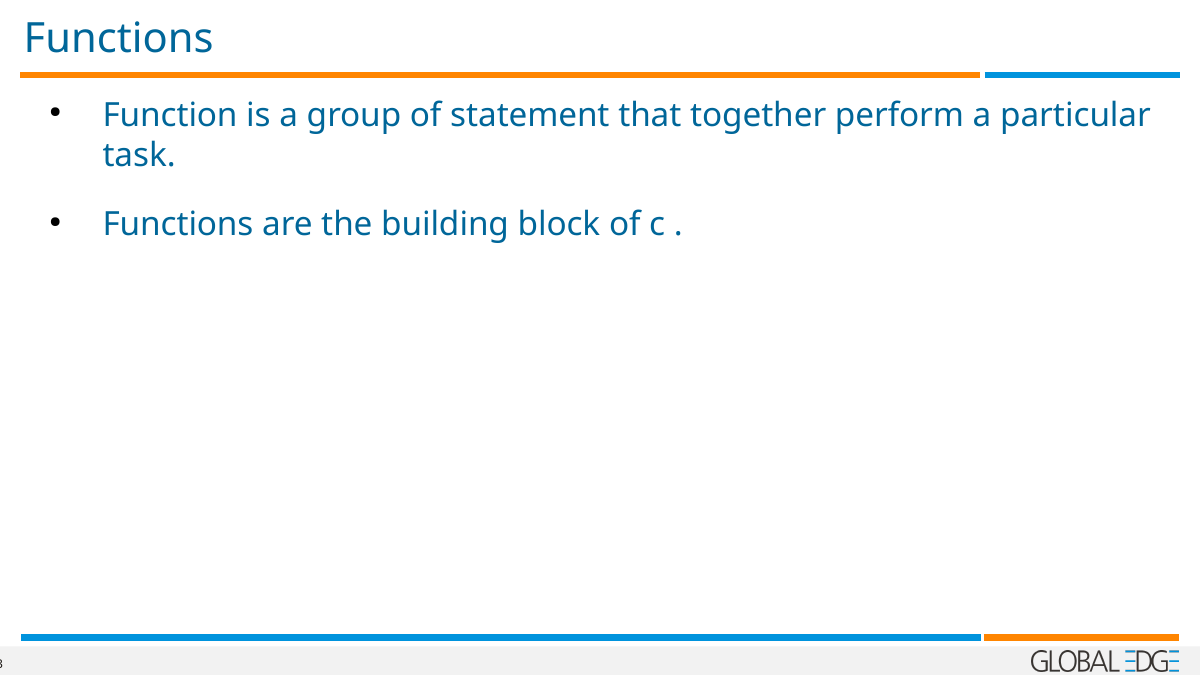

# Functions
Function is a group of statement that together perform a particular task.
Functions are the building block of c .